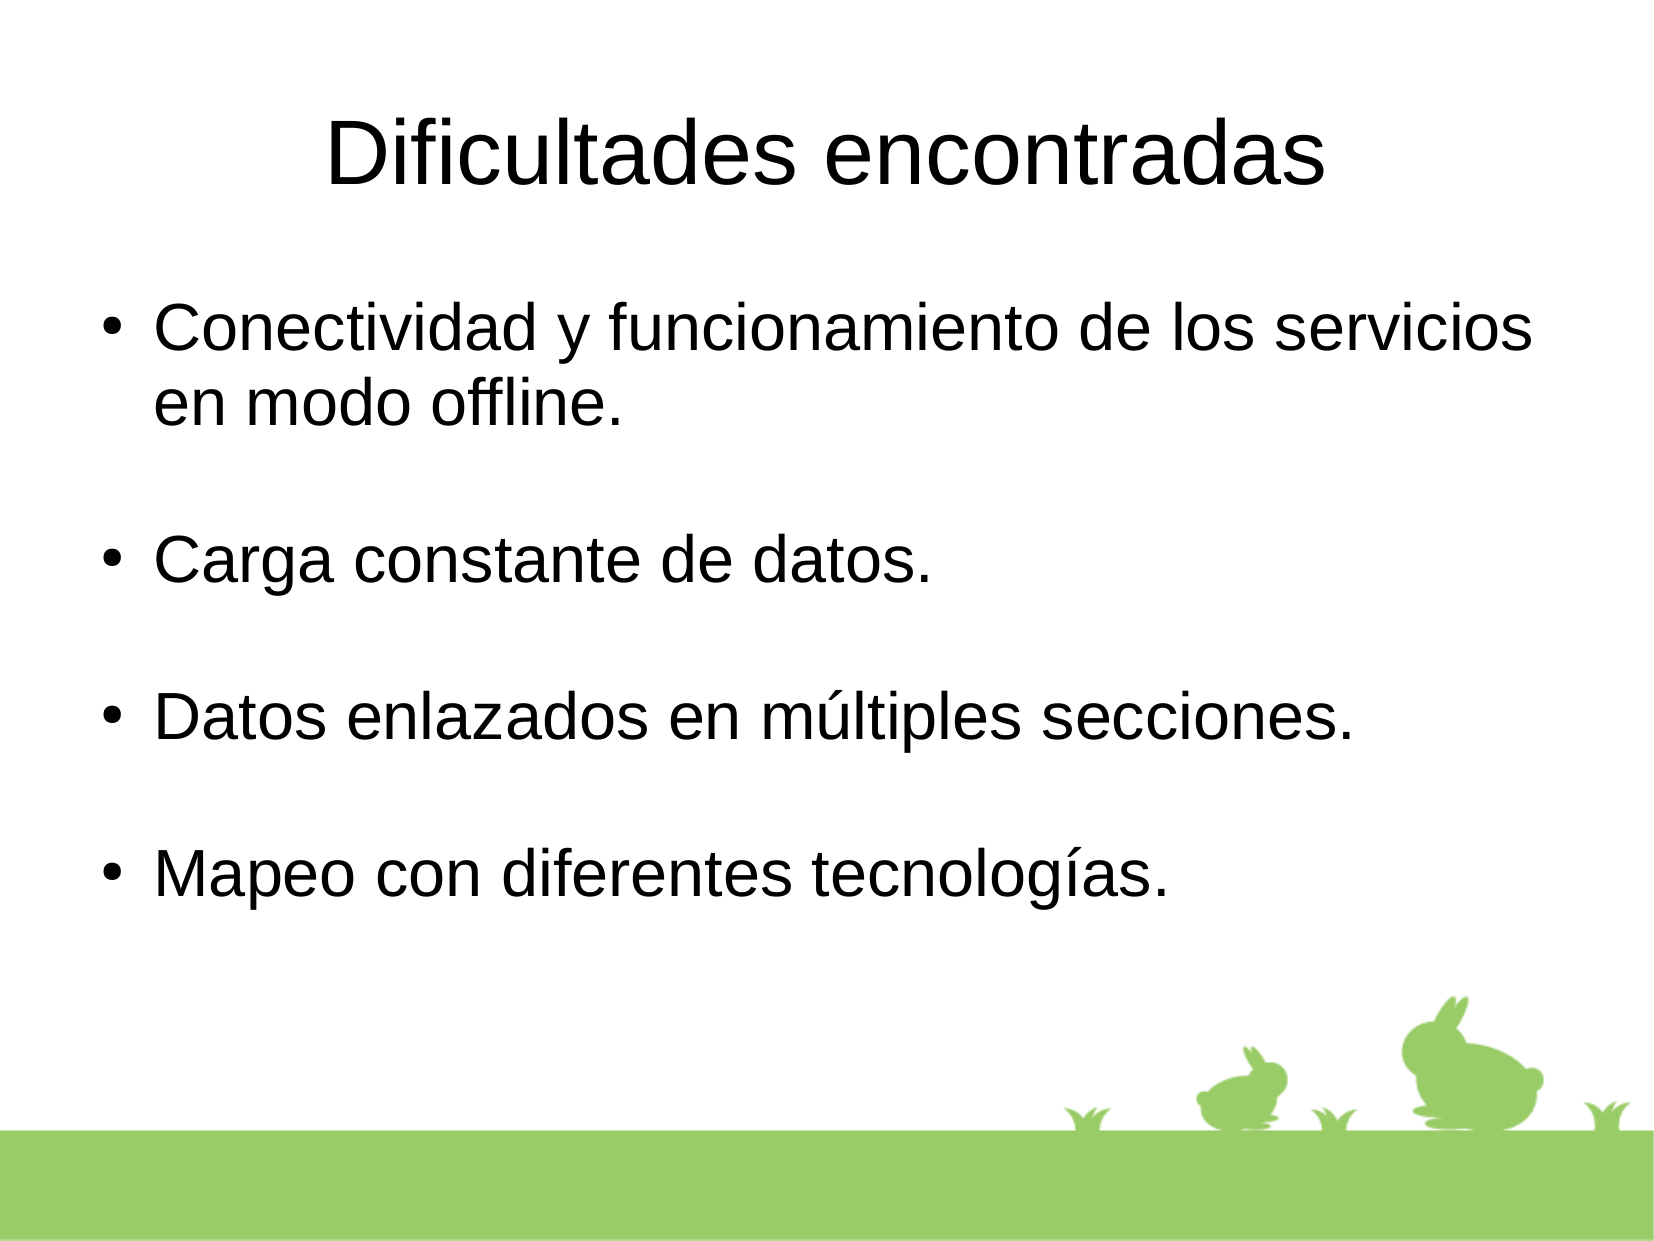

# Dificultades encontradas
Conectividad y funcionamiento de los servicios en modo offline.
Carga constante de datos.
Datos enlazados en múltiples secciones.
Mapeo con diferentes tecnologías.